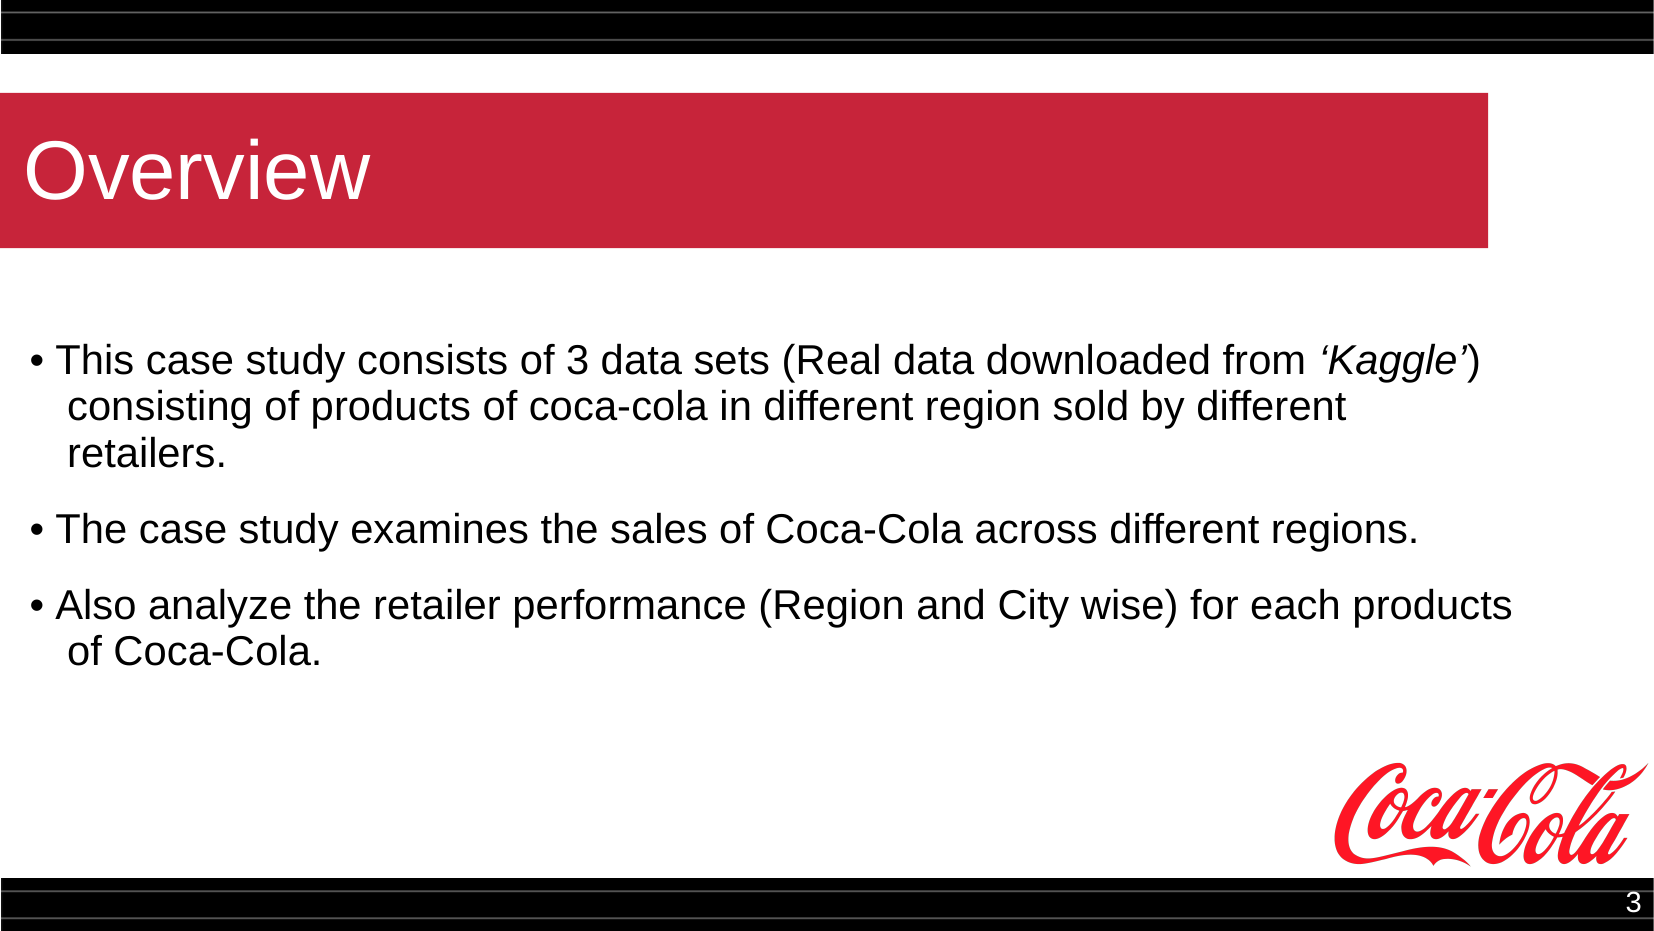

# Overview
• This case study consists of 3 data sets (Real data downloaded from ‘Kaggle’) consisting of products of coca-cola in different region sold by different retailers.
• The case study examines the sales of Coca-Cola across different regions.
• Also analyze the retailer performance (Region and City wise) for each products of Coca-Cola.